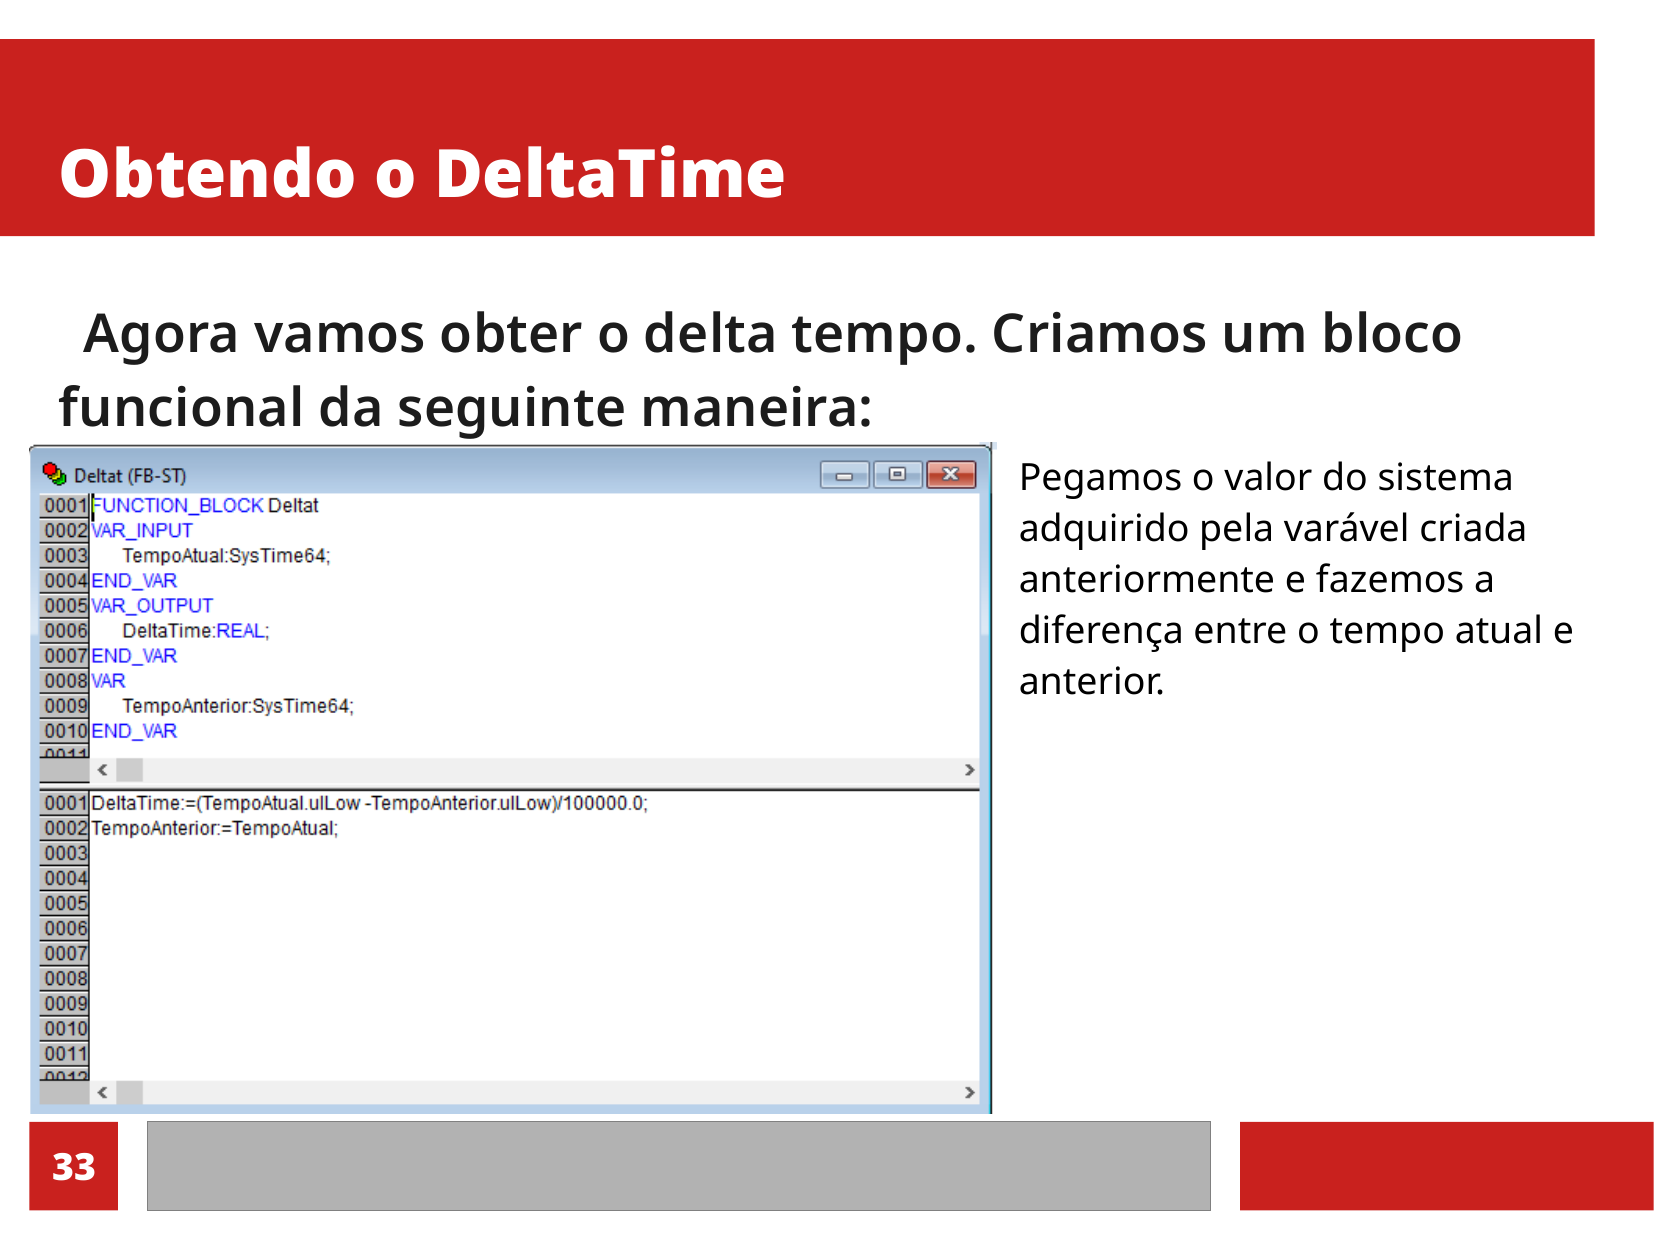

# Obtendo o DeltaTime
Agora vamos obter o delta tempo. Criamos um bloco funcional da seguinte maneira:
Pegamos o valor do sistema adquirido pela varável criada anteriormente e fazemos a diferença entre o tempo atual e anterior.
33